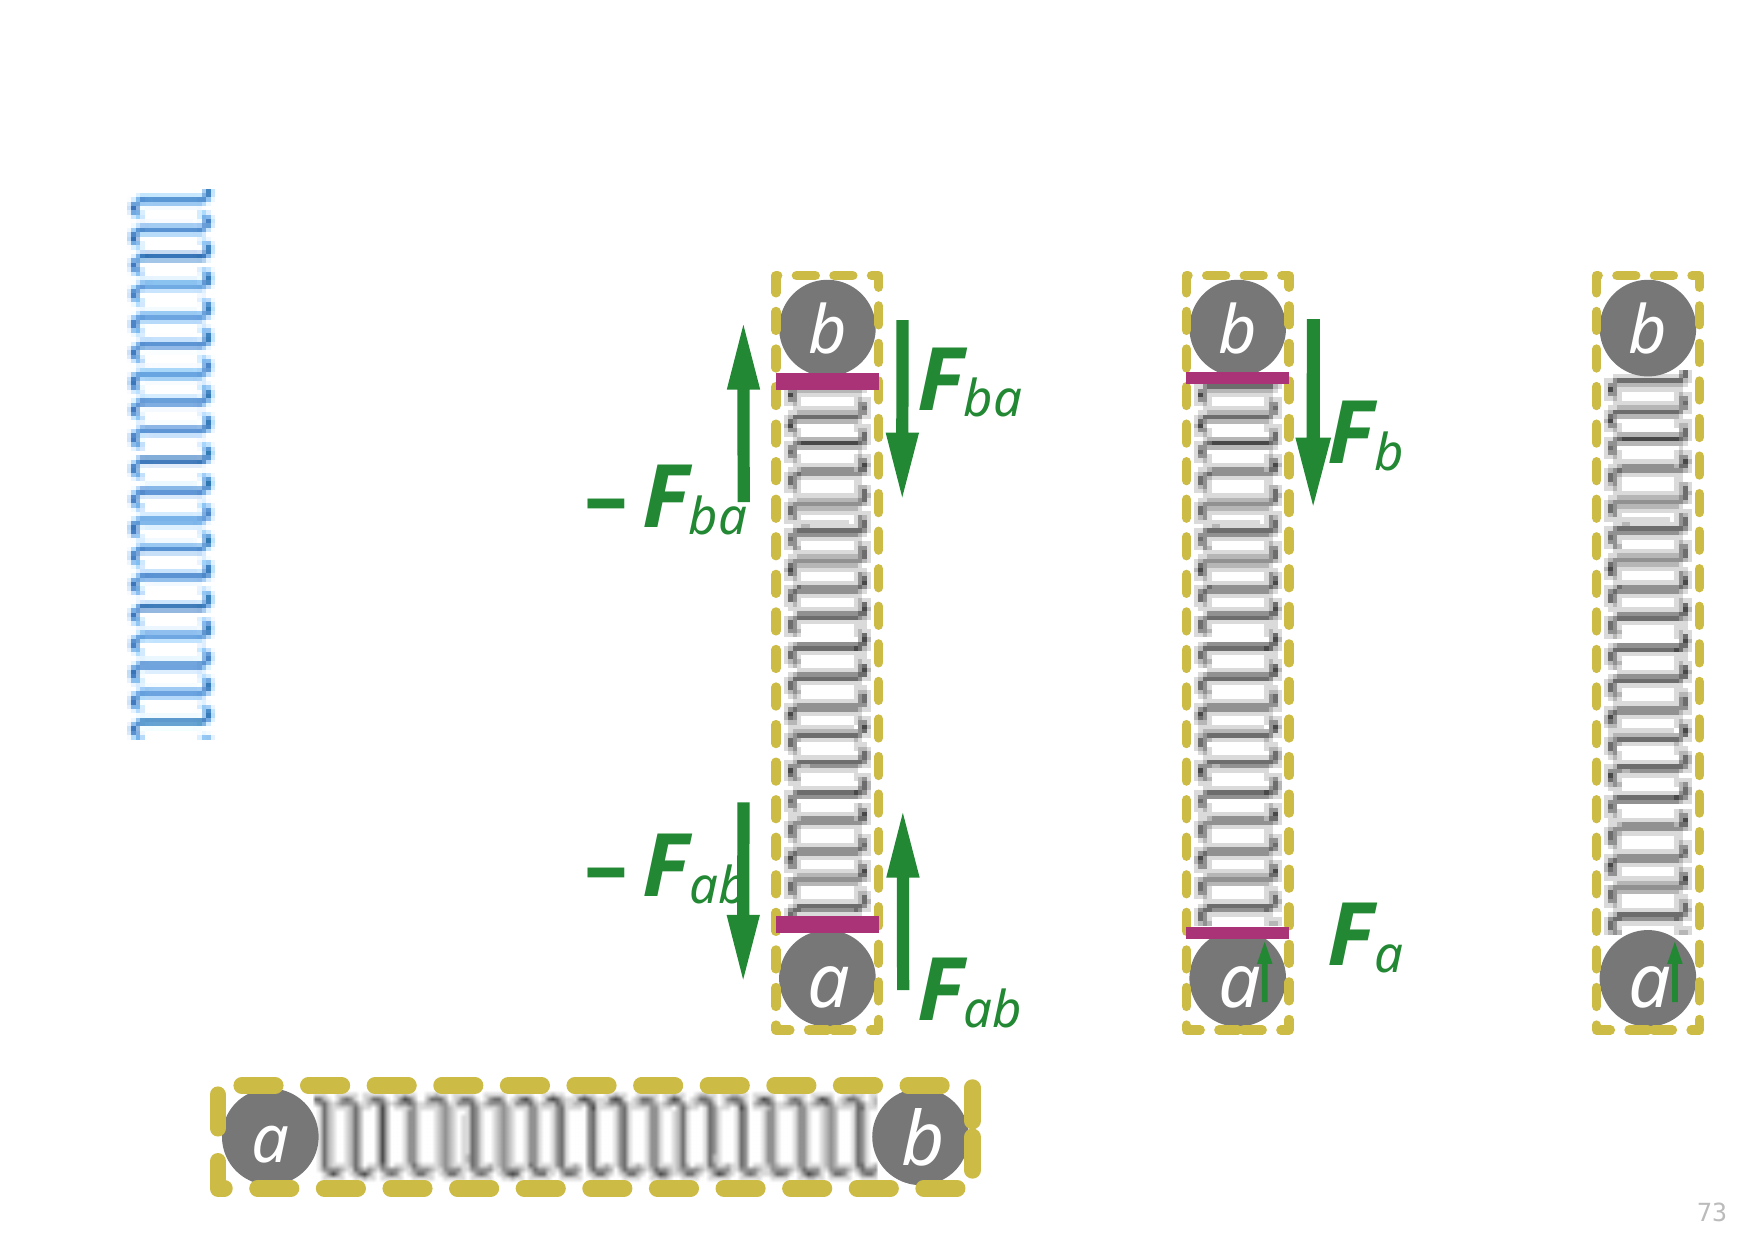

b
b
b
Fba
Fb
– Fba
– Fab
Fa
Fab
a
a
a
a
b